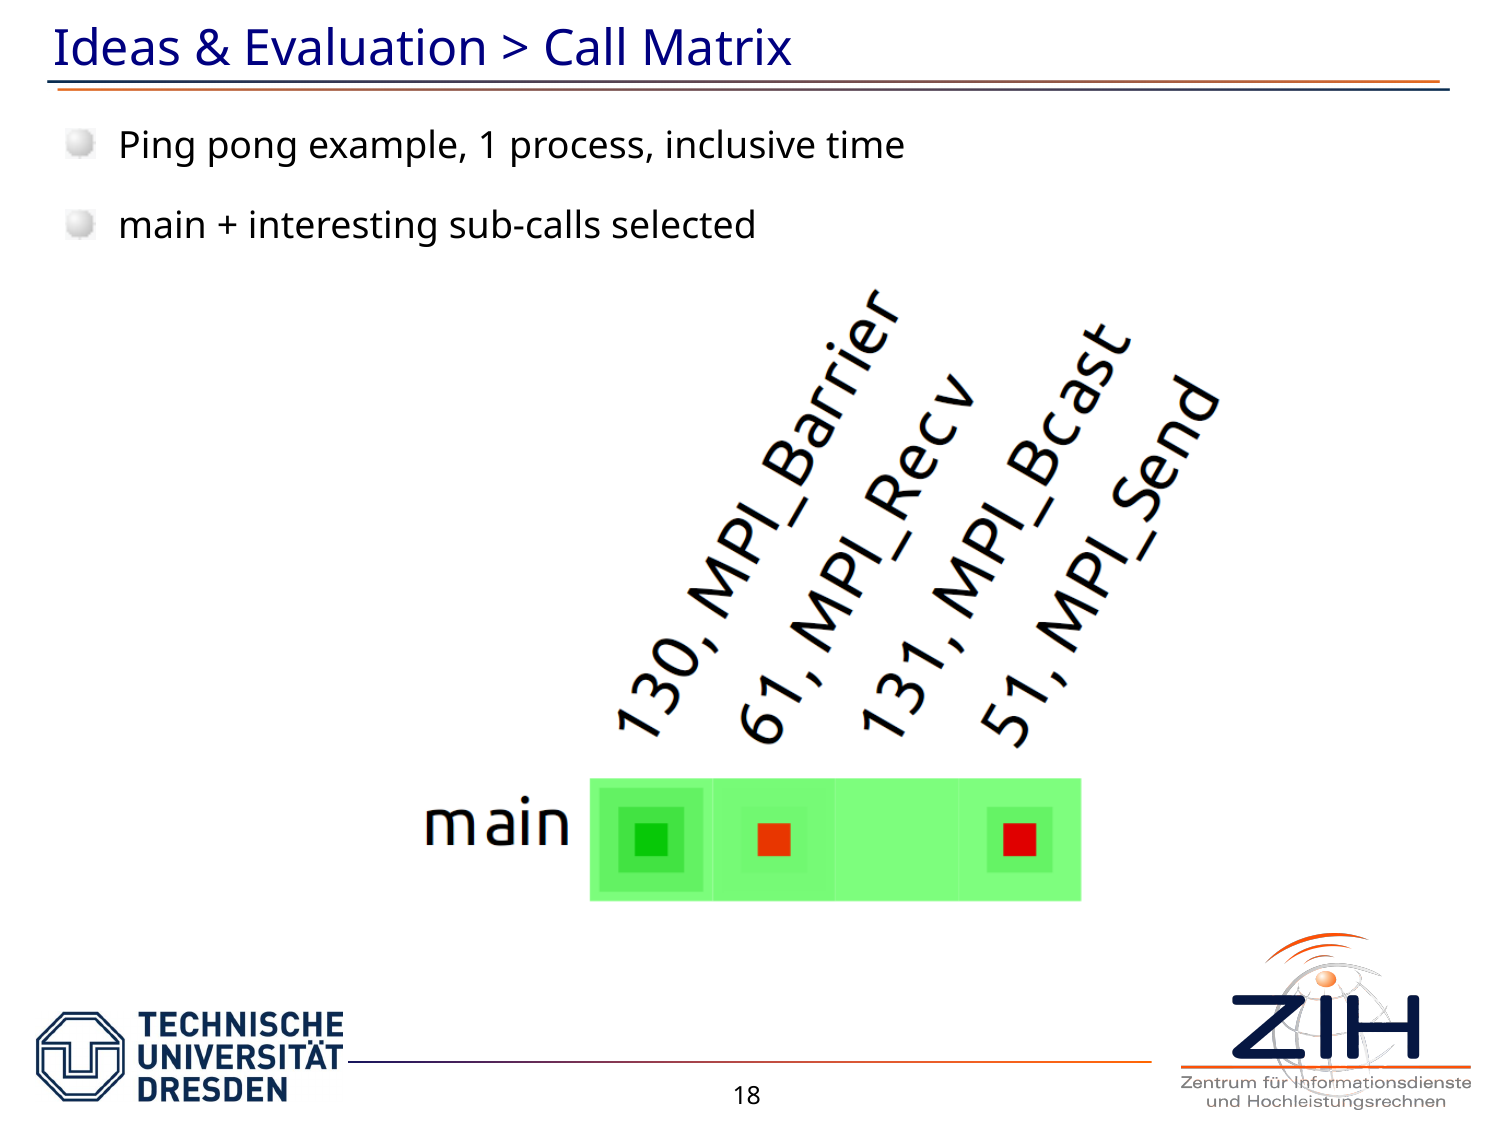

# Ideas & Evaluation > Call Matrix
Ping pong example, 1 process, inclusive time
main + interesting sub-calls selected
18